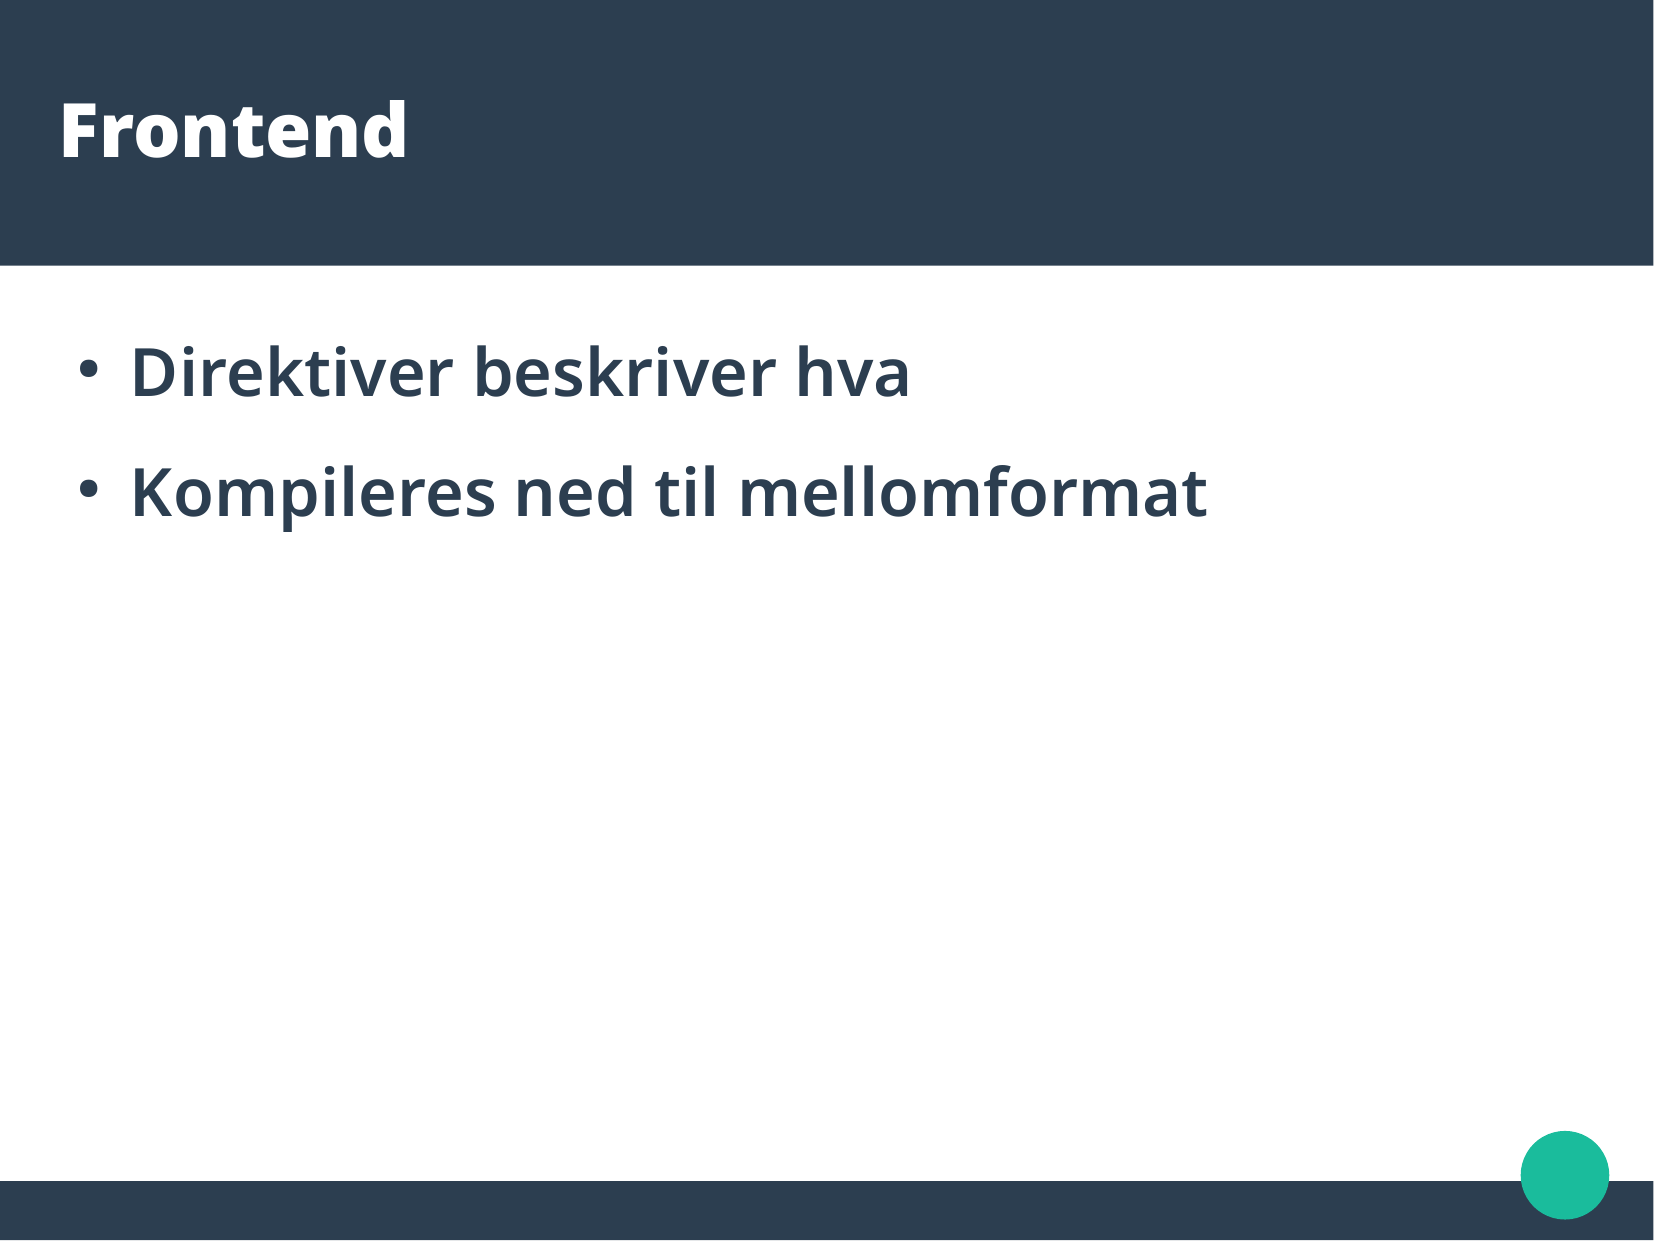

# Frontend
Direktiver beskriver hva
Kompileres ned til mellomformat